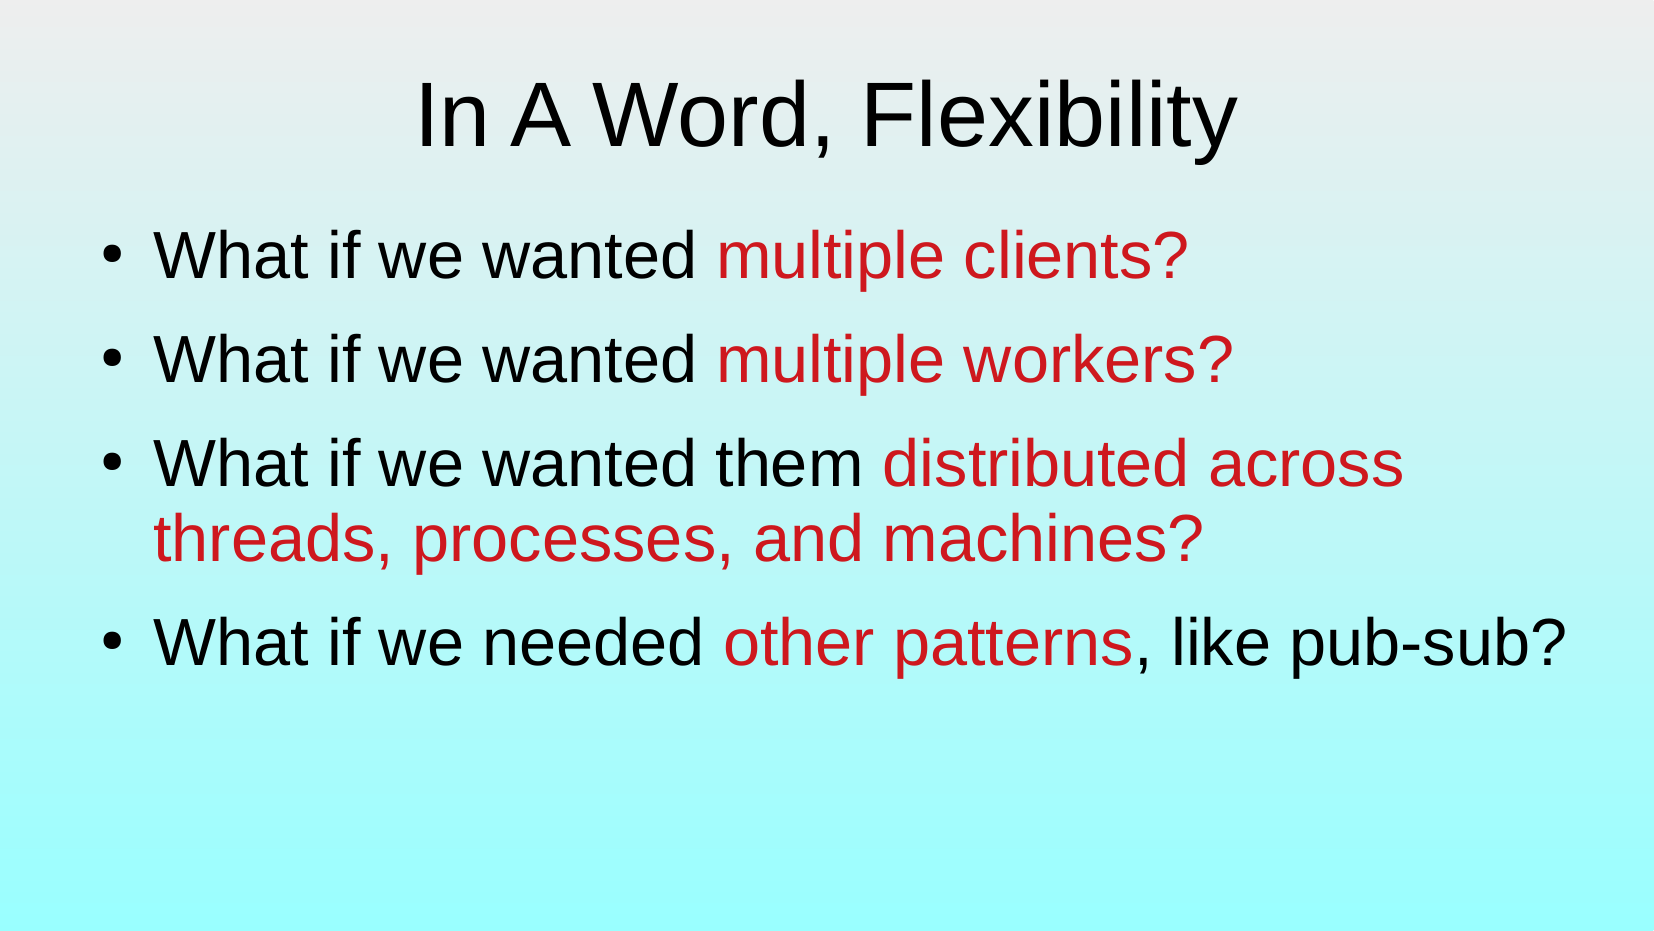

# In A Word, Flexibility
What if we wanted multiple clients?
What if we wanted multiple workers?
What if we wanted them distributed across threads, processes, and machines?
What if we needed other patterns, like pub-sub?